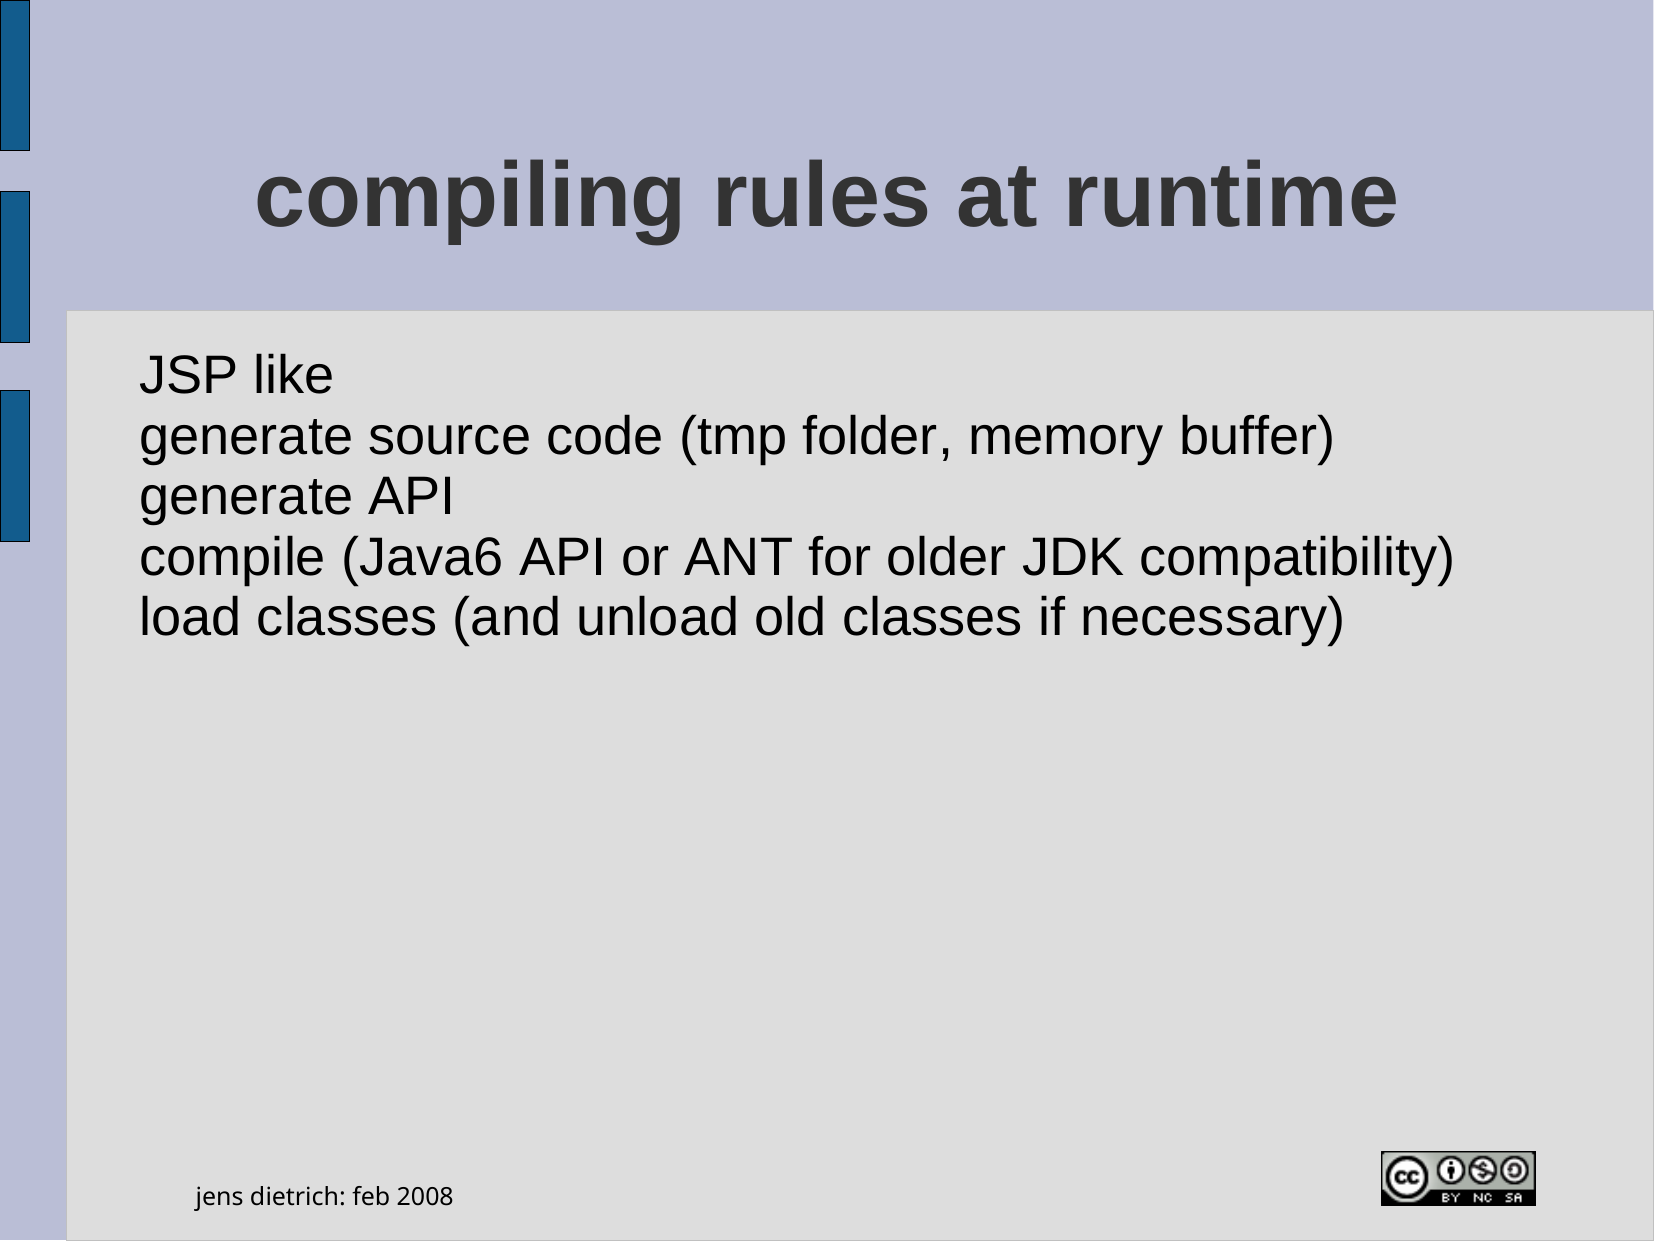

# compiling rules at runtime
JSP like
generate source code (tmp folder, memory buffer)
generate API
compile (Java6 API or ANT for older JDK compatibility)
load classes (and unload old classes if necessary)